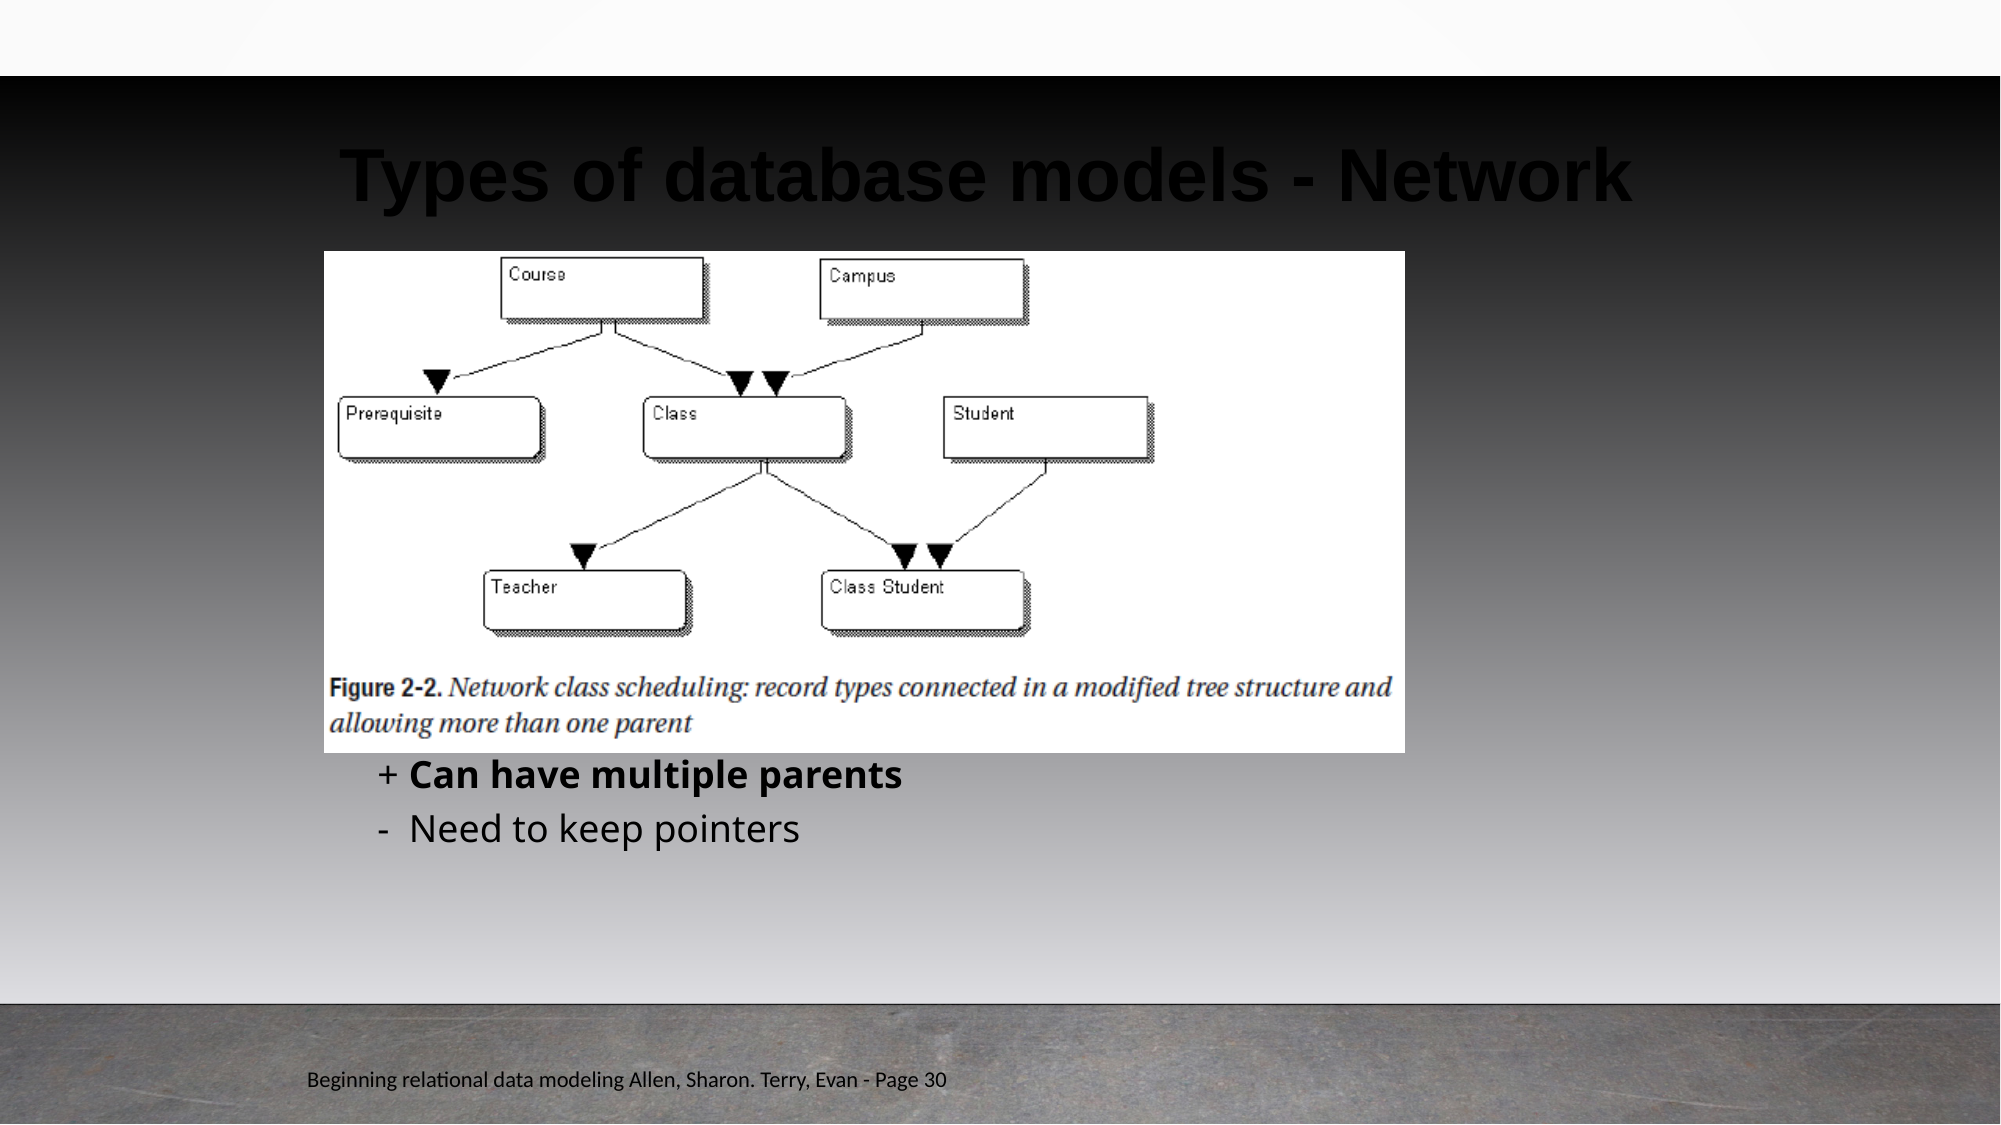

# Types of database models - Network
+ Can have multiple parents
- Need to keep pointers
Beginning relational data modeling Allen, Sharon. Terry, Evan - Page 30